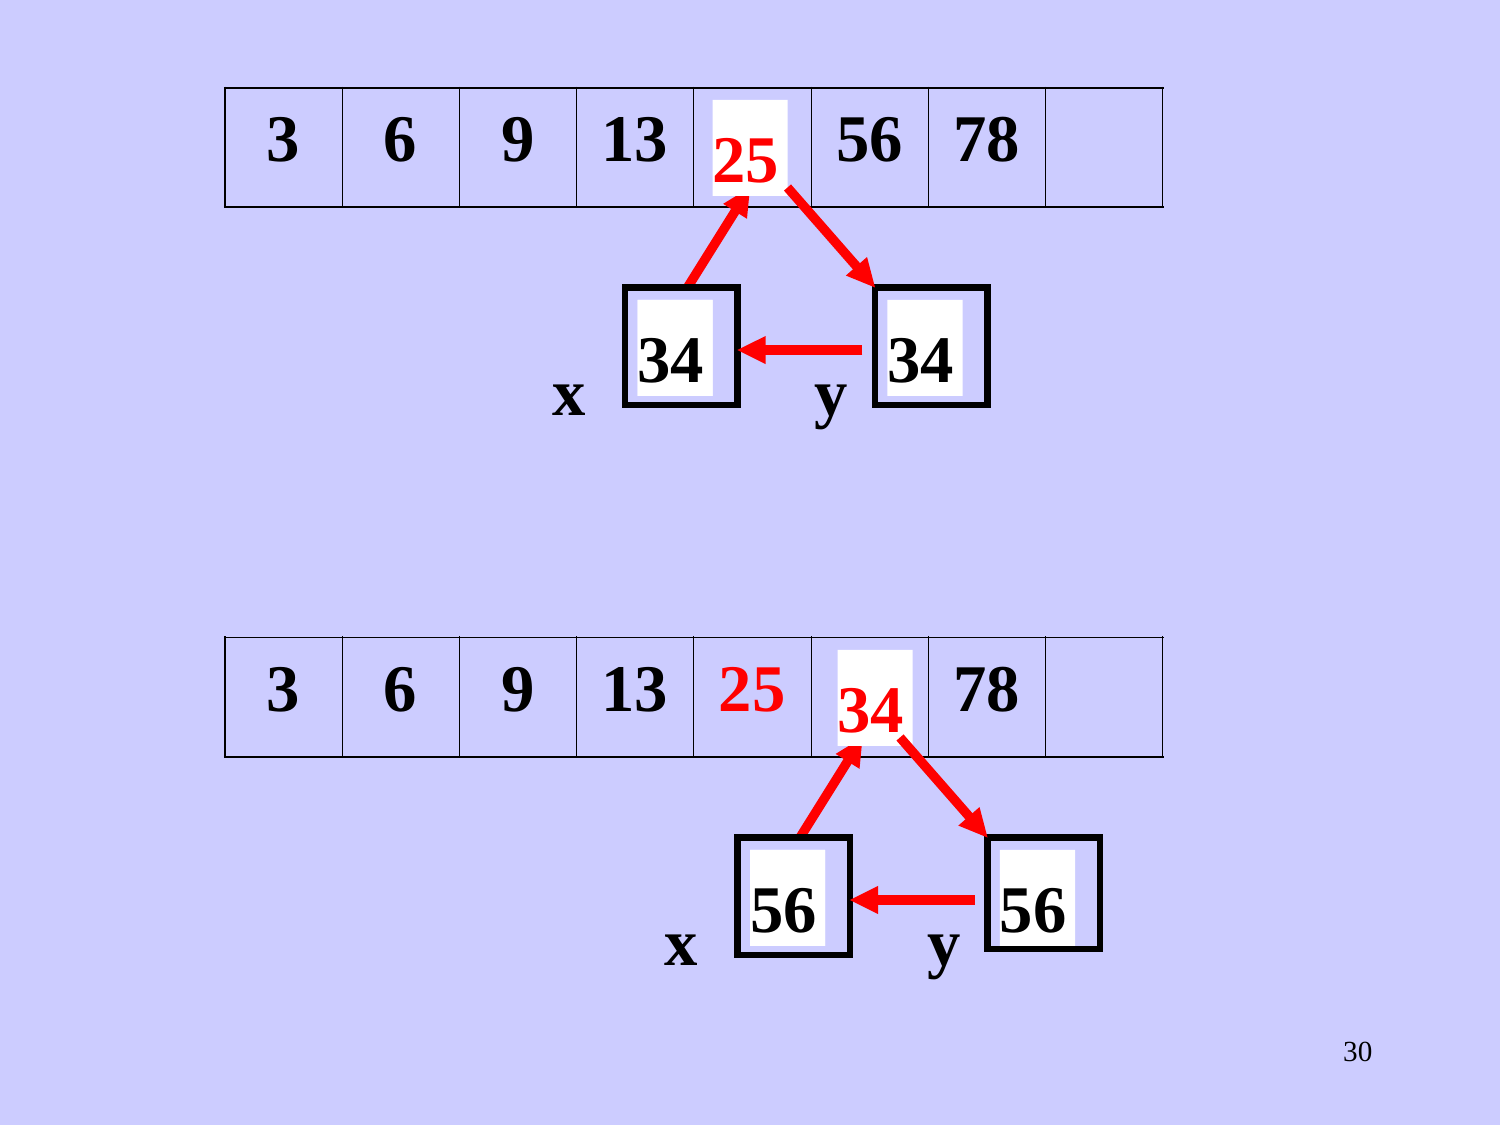

| 3 | 6 | 9 | 13 | 34 | 56 | 78 | |
| --- | --- | --- | --- | --- | --- | --- | --- |
25
25
34
34
x
y
| 3 | 6 | 9 | 13 | 25 | 56 | 78 | |
| --- | --- | --- | --- | --- | --- | --- | --- |
34
34
34
56
56
x
y